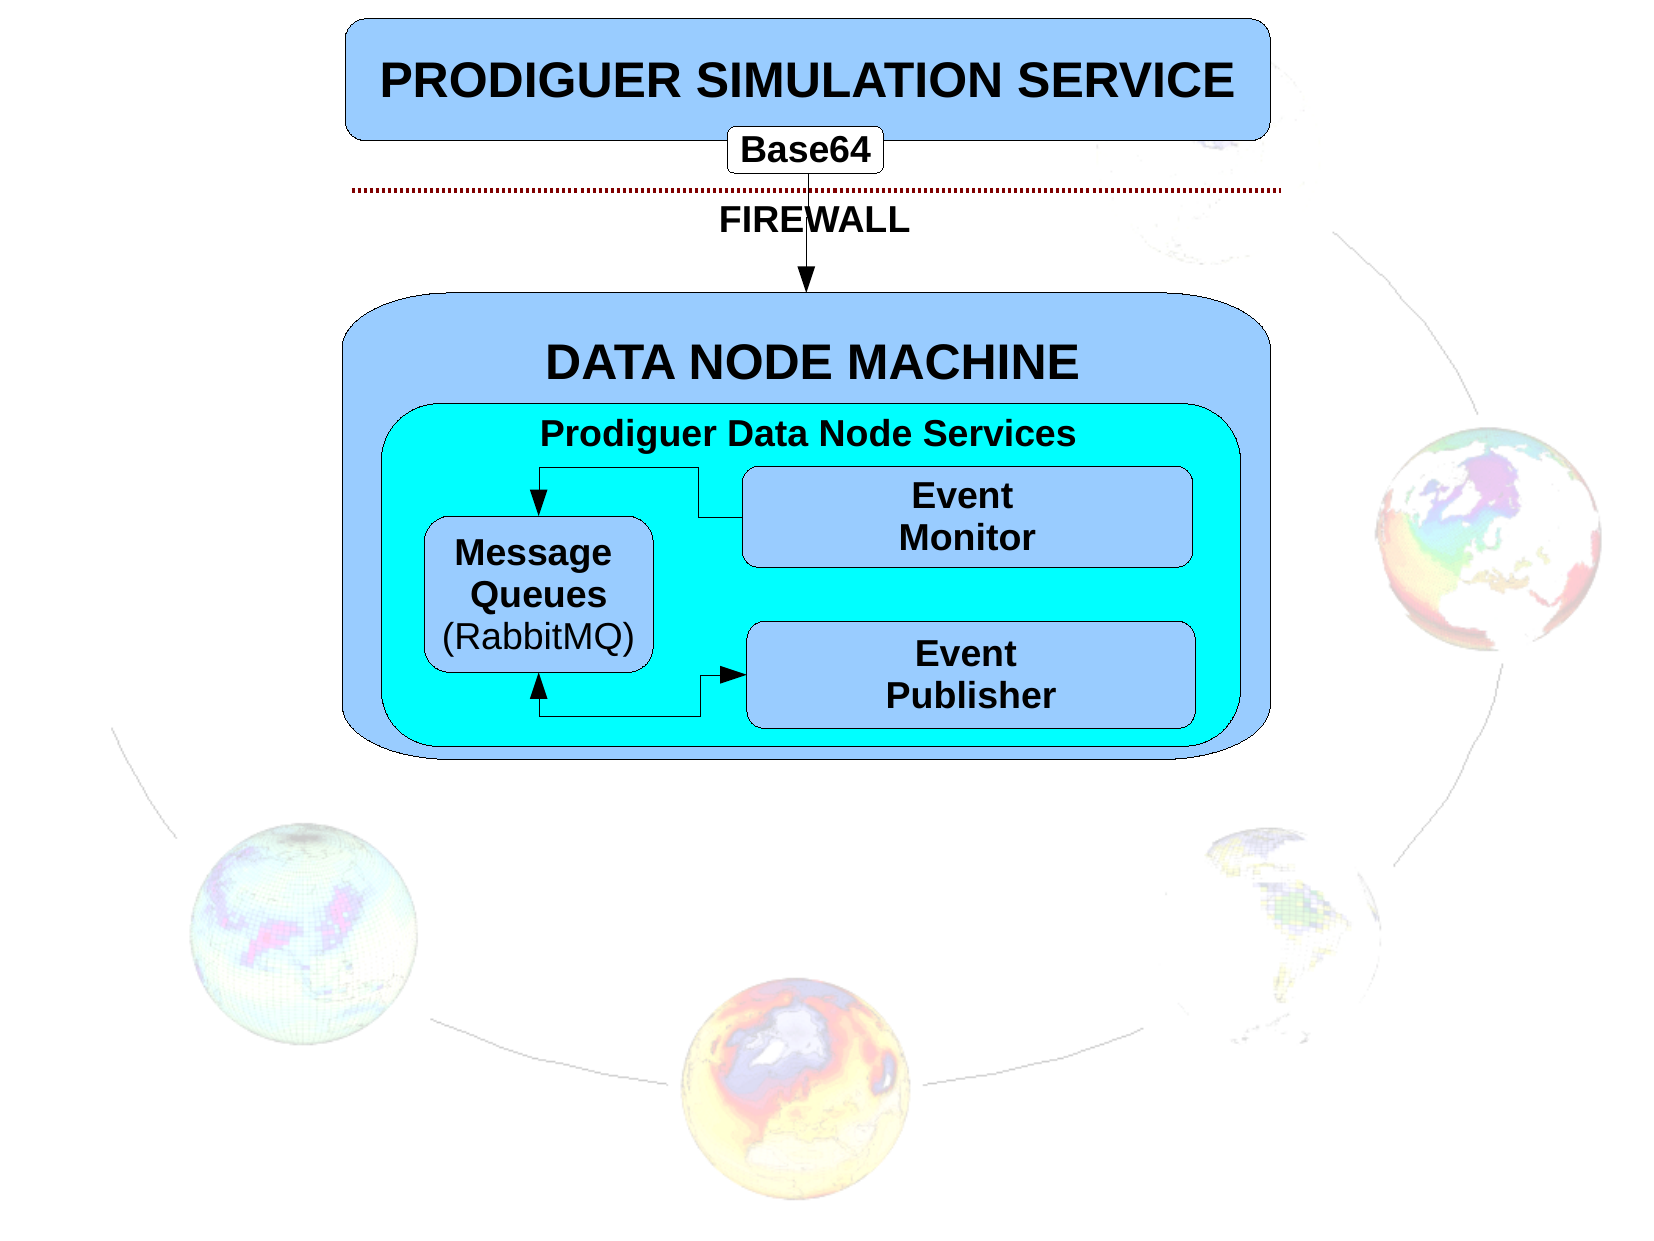

PRODIGUER SIMULATION SERVICE
Base64
FIREWALL
DATA NODE MACHINE
Prodiguer Data Node Services
Event
Monitor
Message
Queues
(RabbitMQ)
Event
Publisher